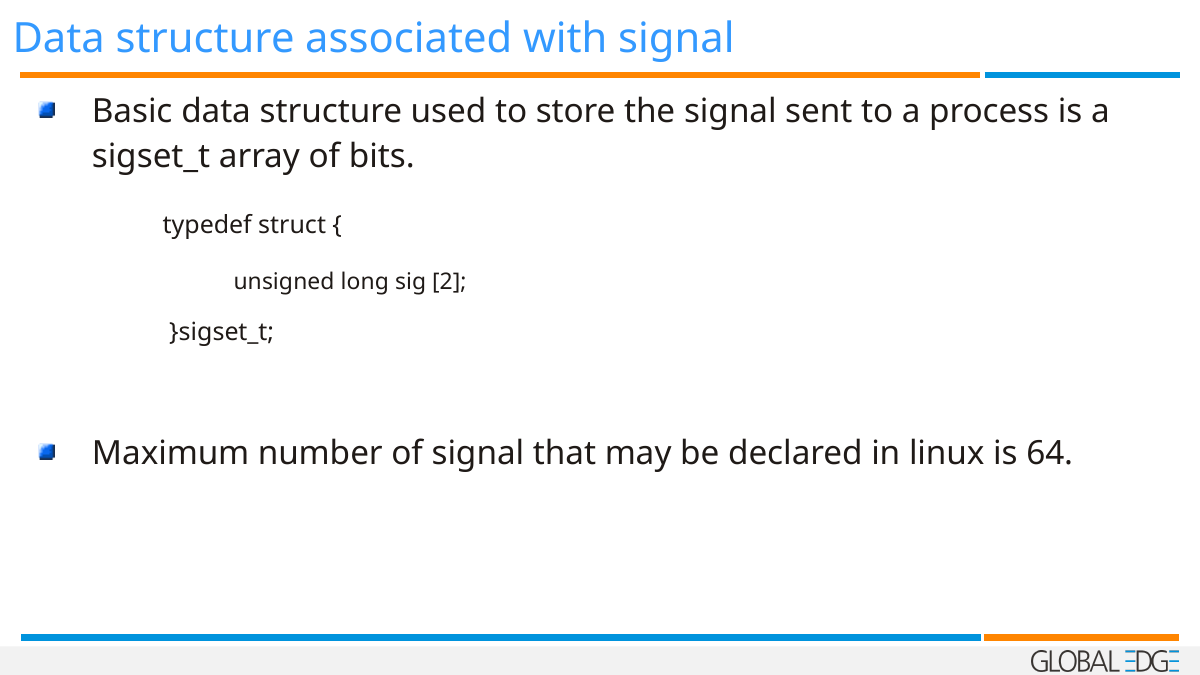

# Data structure associated with signal
Basic data structure used to store the signal sent to a process is a sigset_t array of bits.
typedef struct {
unsigned long sig [2];
 }sigset_t;
Maximum number of signal that may be declared in linux is 64.